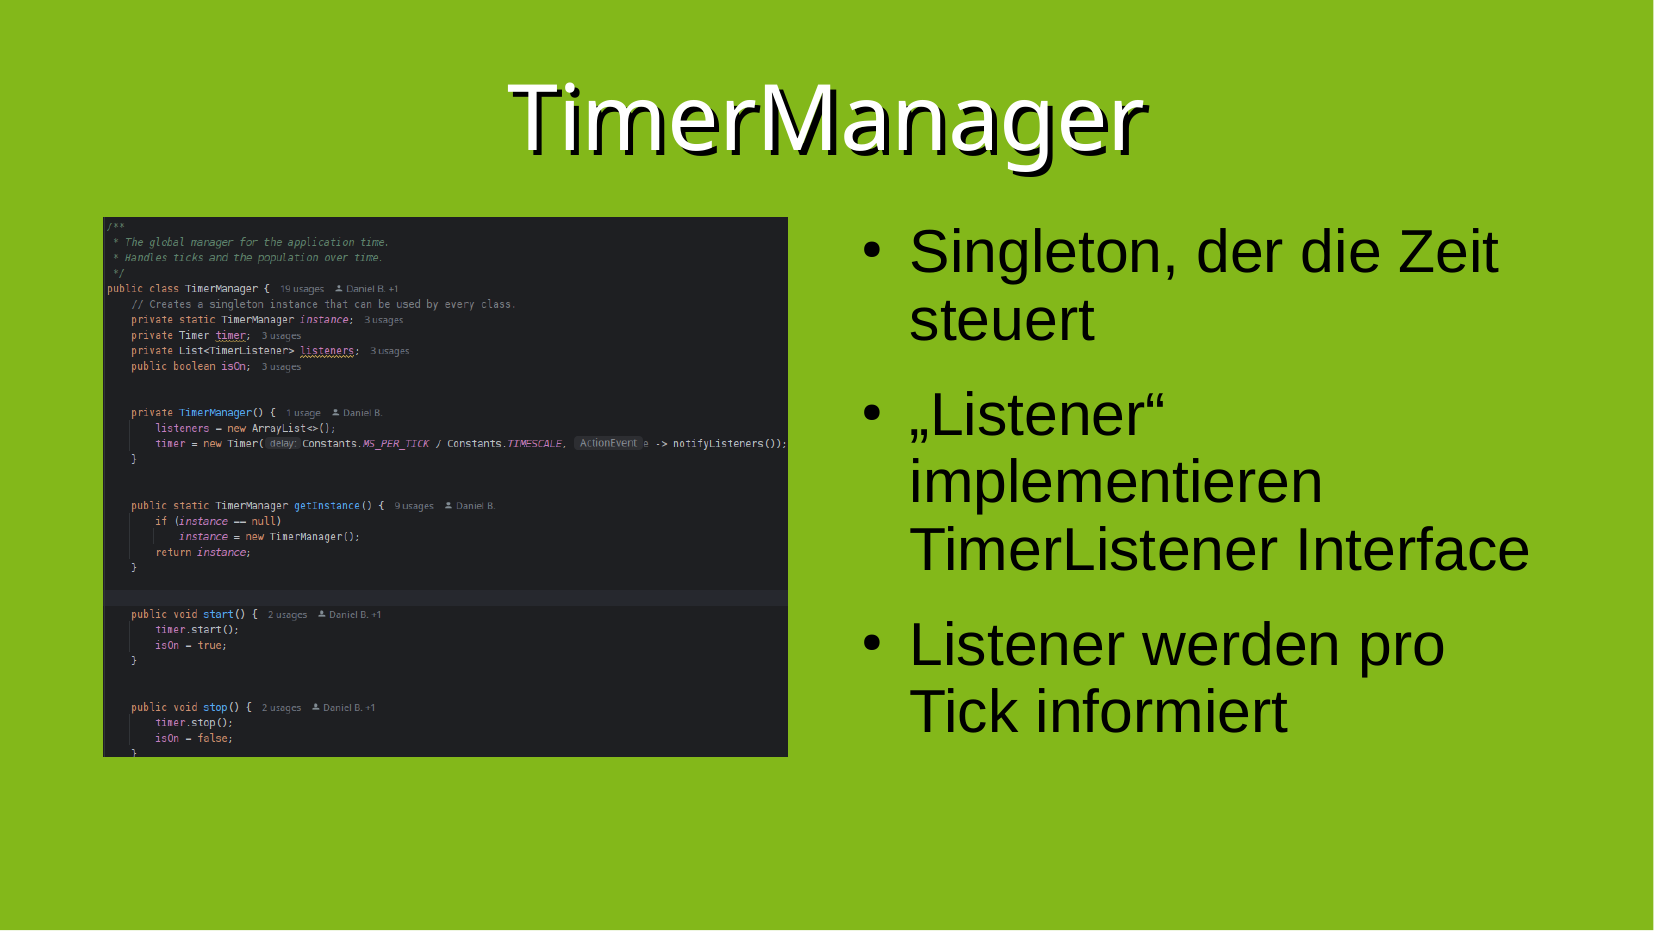

# TimerManager
Singleton, der die Zeit steuert
„Listener“ implementieren TimerListener Interface
Listener werden pro Tick informiert